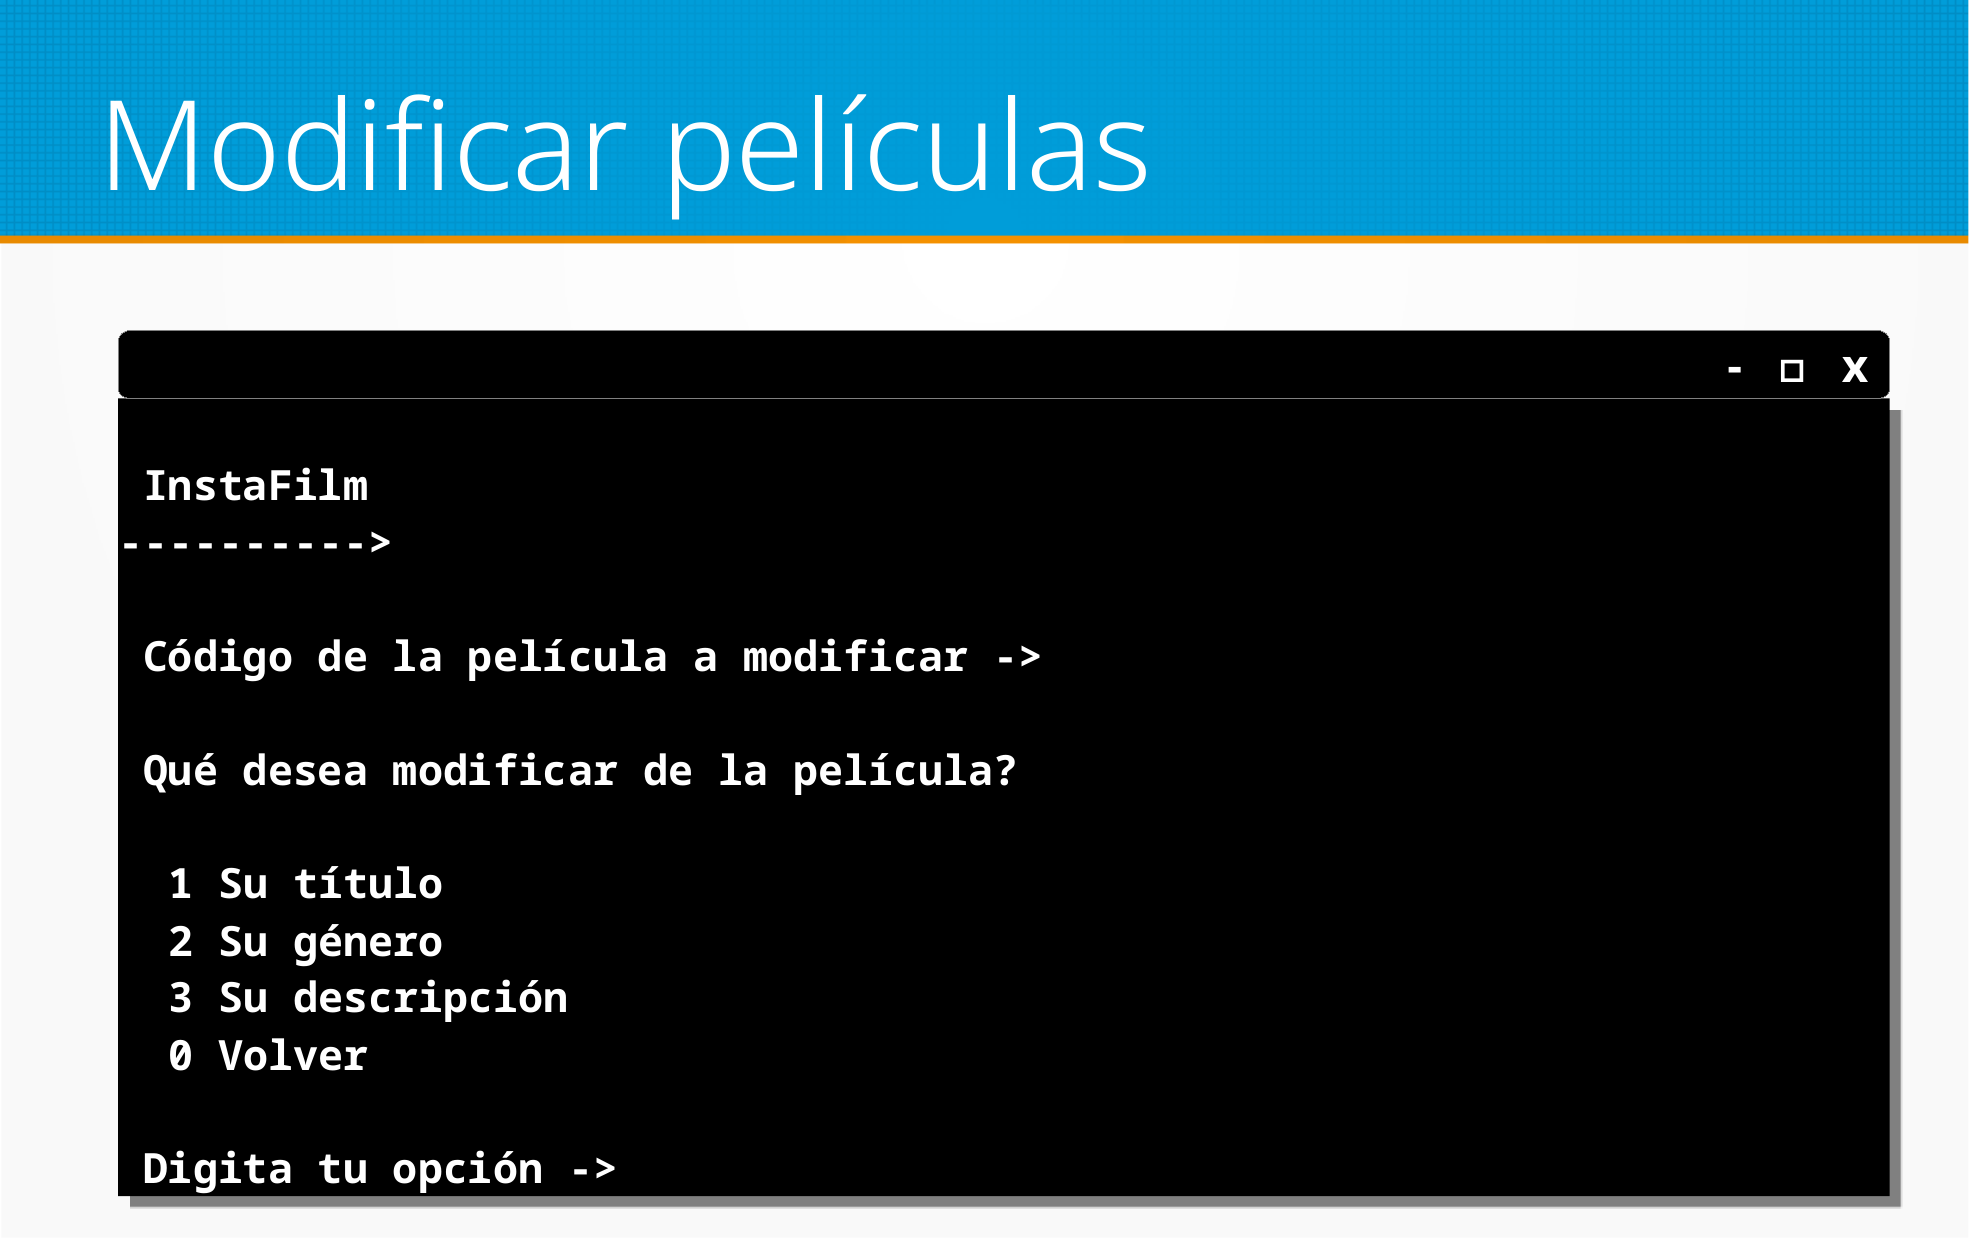

# Modificar películas
- □ x
 InstaFilm
---------->
 Código de la película a modificar ->
 Qué desea modificar de la película?
 1 Su título
 2 Su género
 3 Su descripción
 0 Volver
 Digita tu opción ->